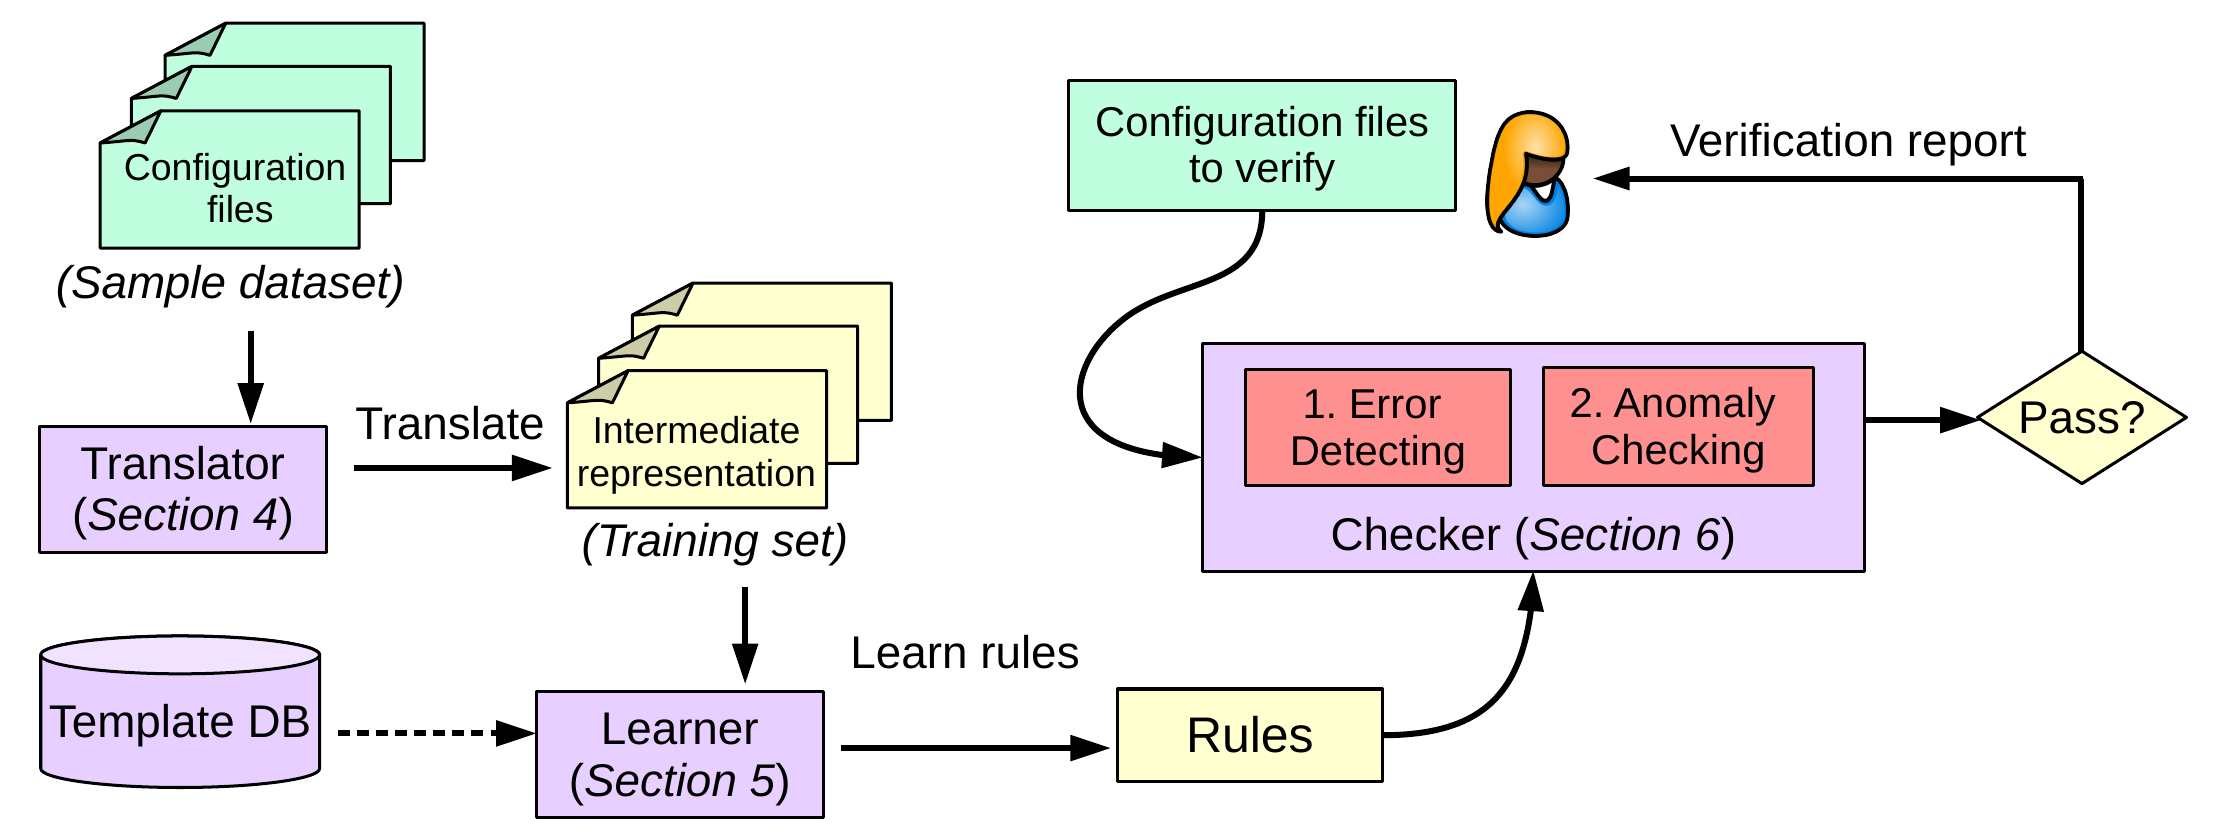

Configuration
files
Configuration files
to verify
Verification report
(Sample dataset)
Checker (Section 6)
2. Anomaly
Checking
1. Error
Detecting
Pass?
Translate
Intermediate representation
Translator
(Section 4)
(Training set)
Learn rules
Template DB
Rules
Learner
(Section 5)